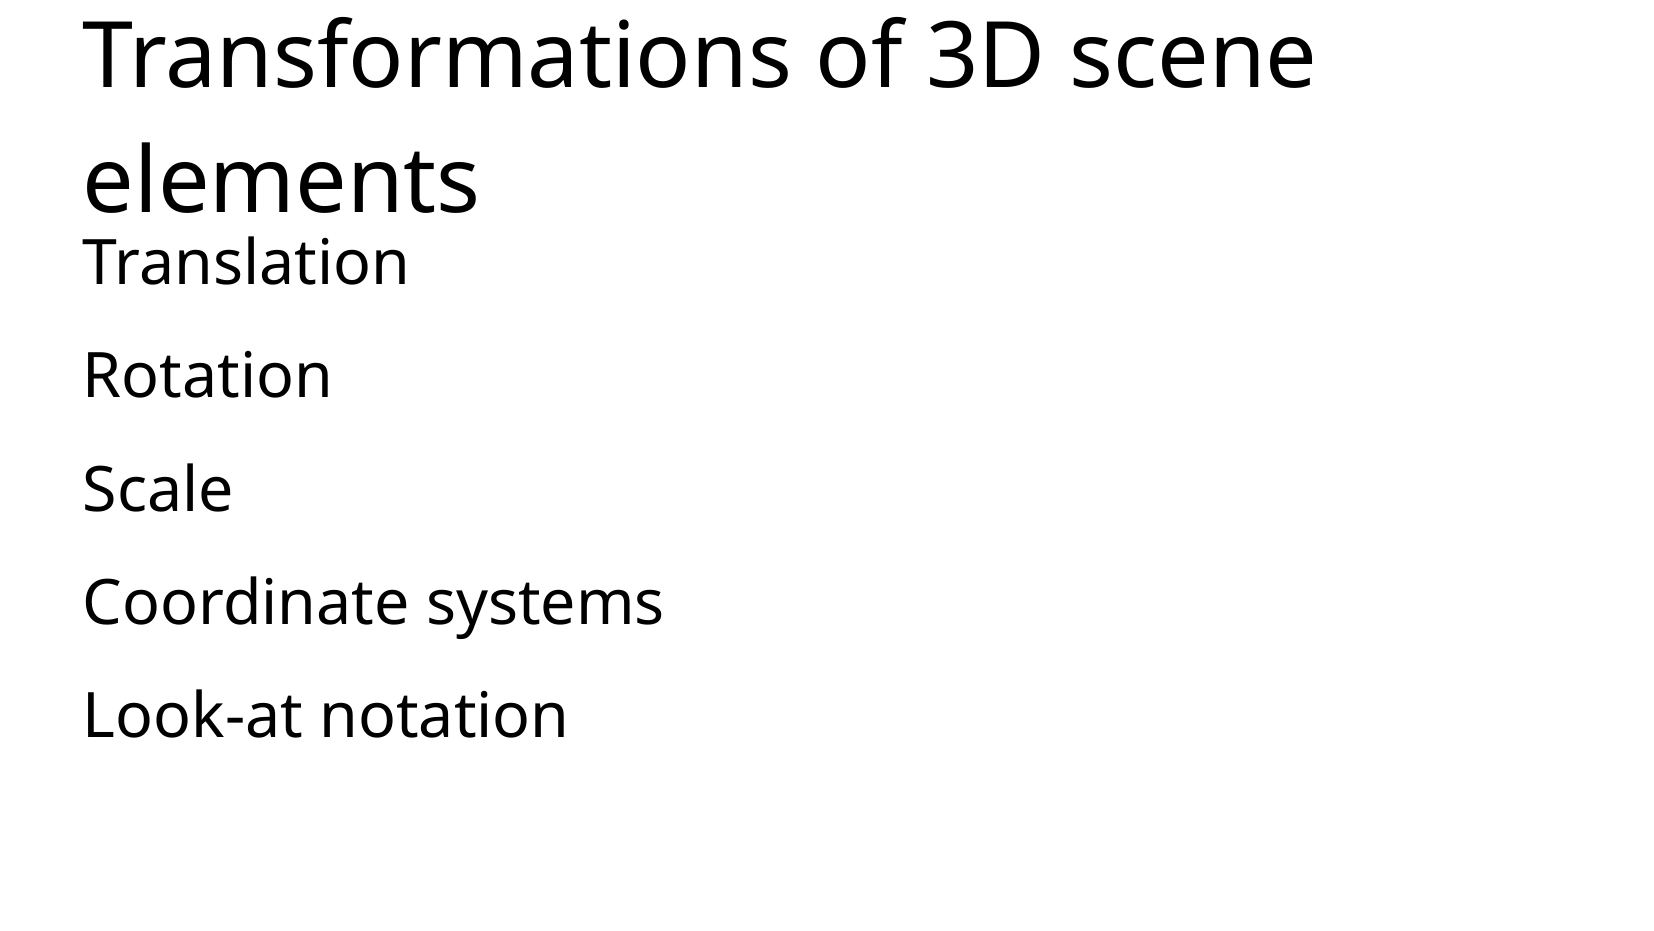

# Transformations of 3D scene elements
Translation
Rotation
Scale
Coordinate systems
Look-at notation